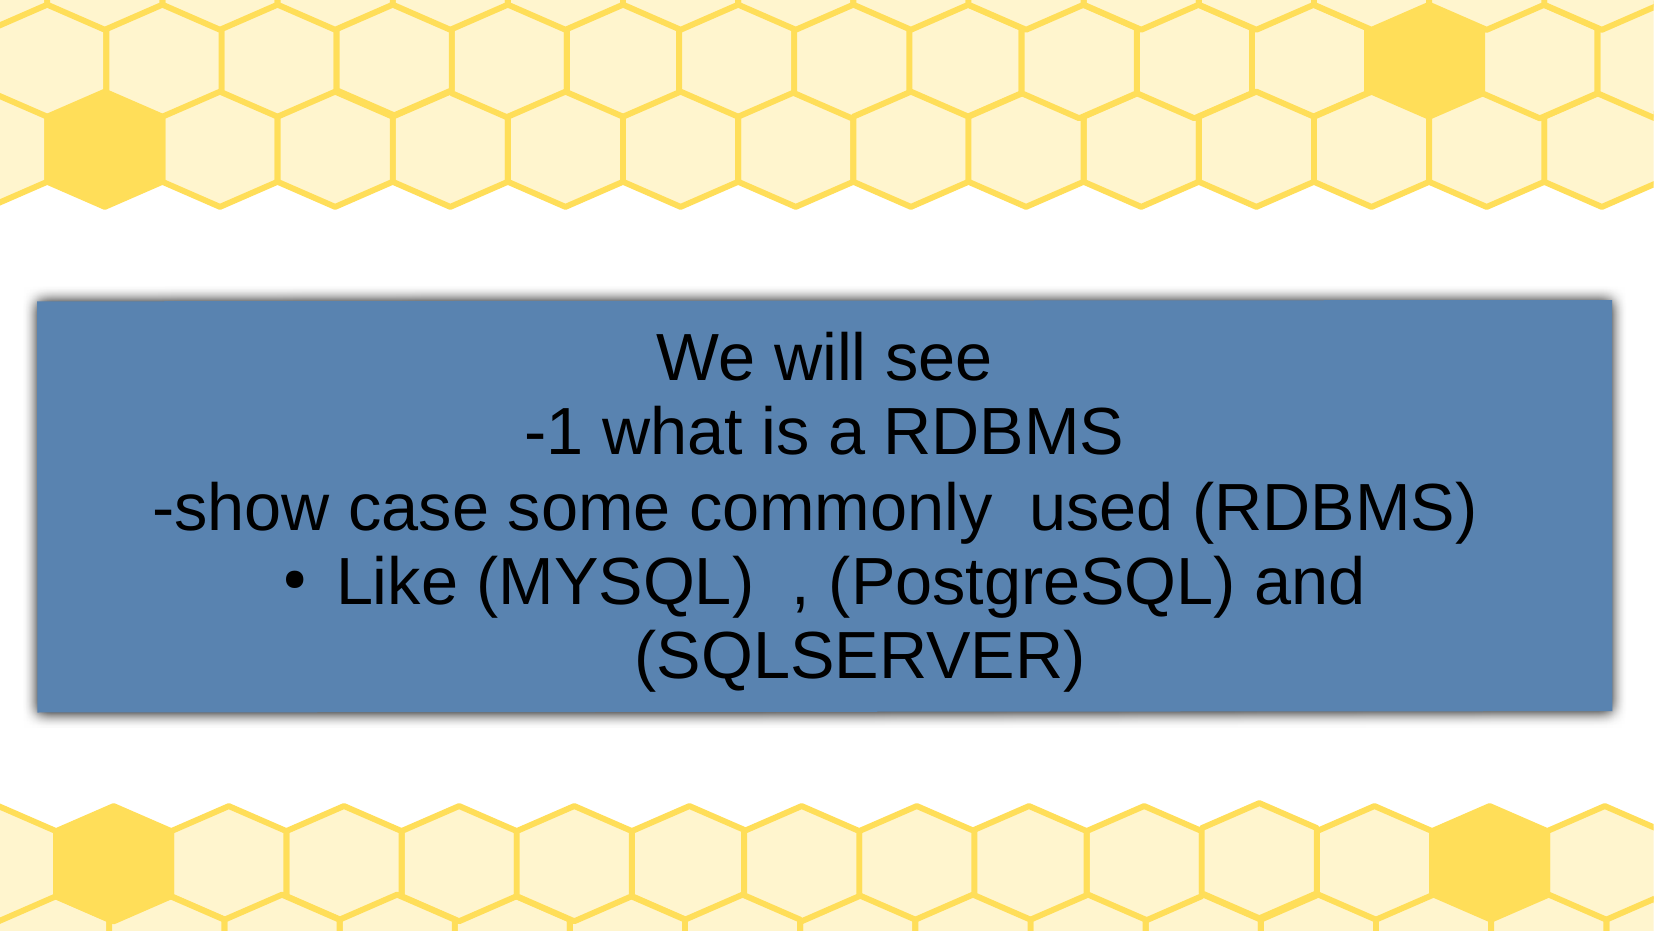

# We will see
-1 what is a RDBMS
-show case some commonly used (RDBMS)
Like (MYSQL) , (PostgreSQL) and (SQLSERVER)